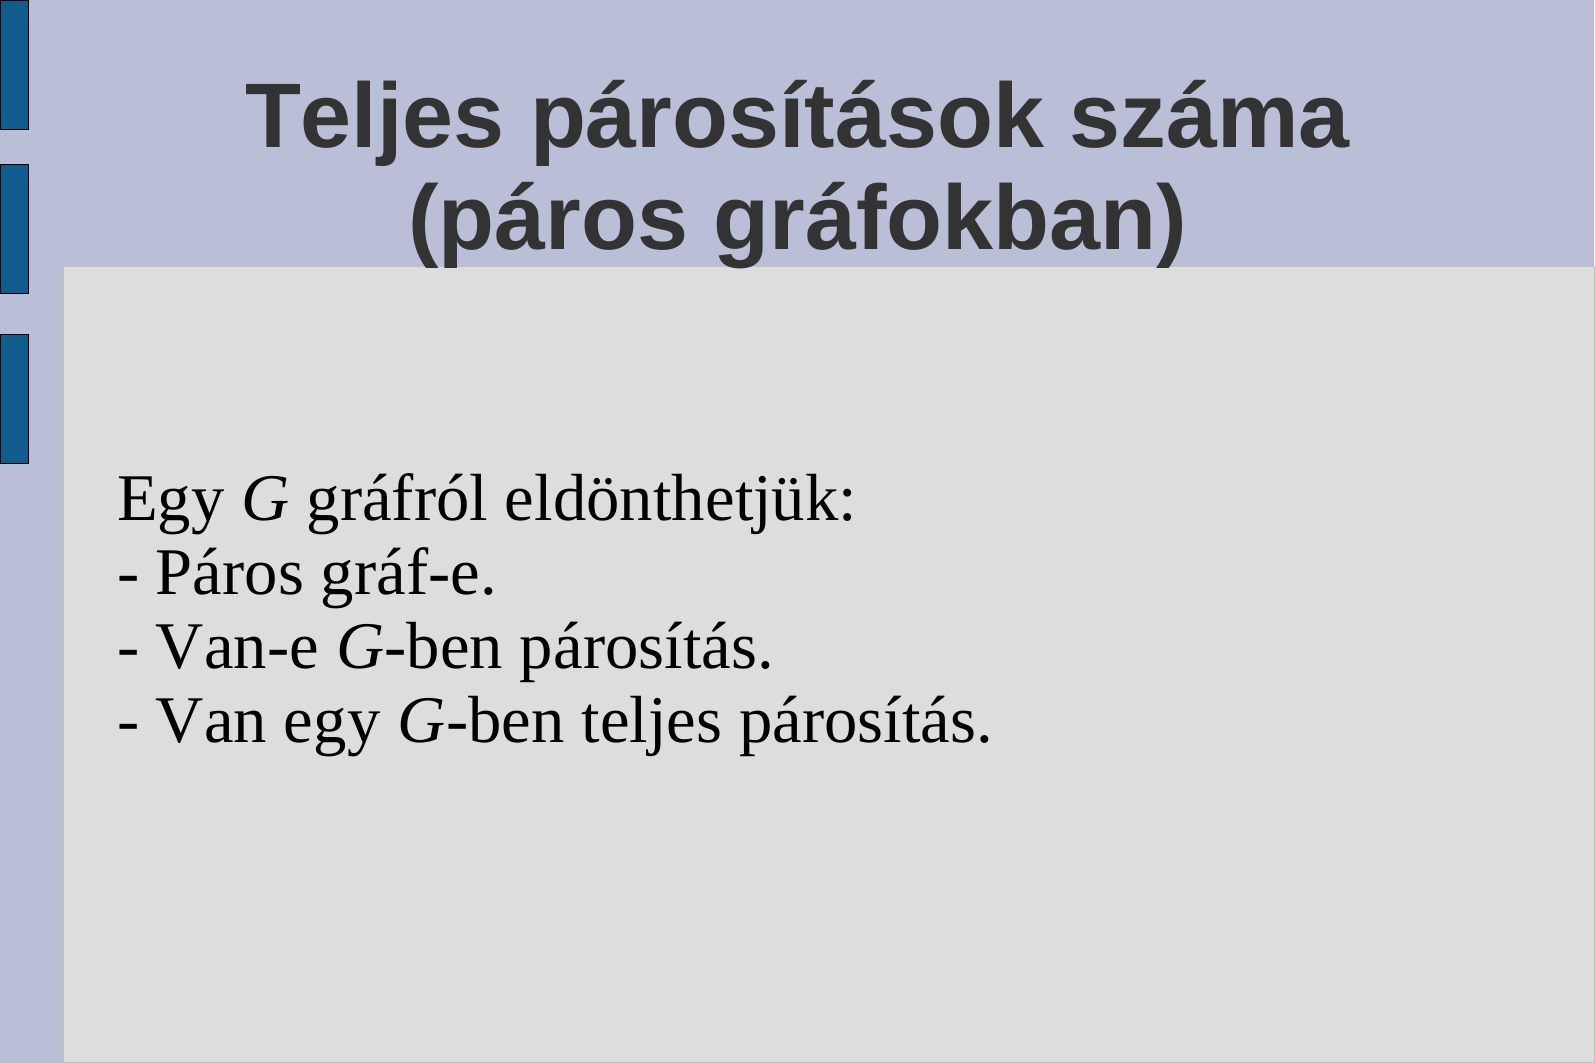

# Teljes párosítások száma (páros gráfokban)
Egy G gráfról eldönthetjük:
- Páros gráf-e.
- Van-e G-ben párosítás.
- Van egy G-ben teljes párosítás.